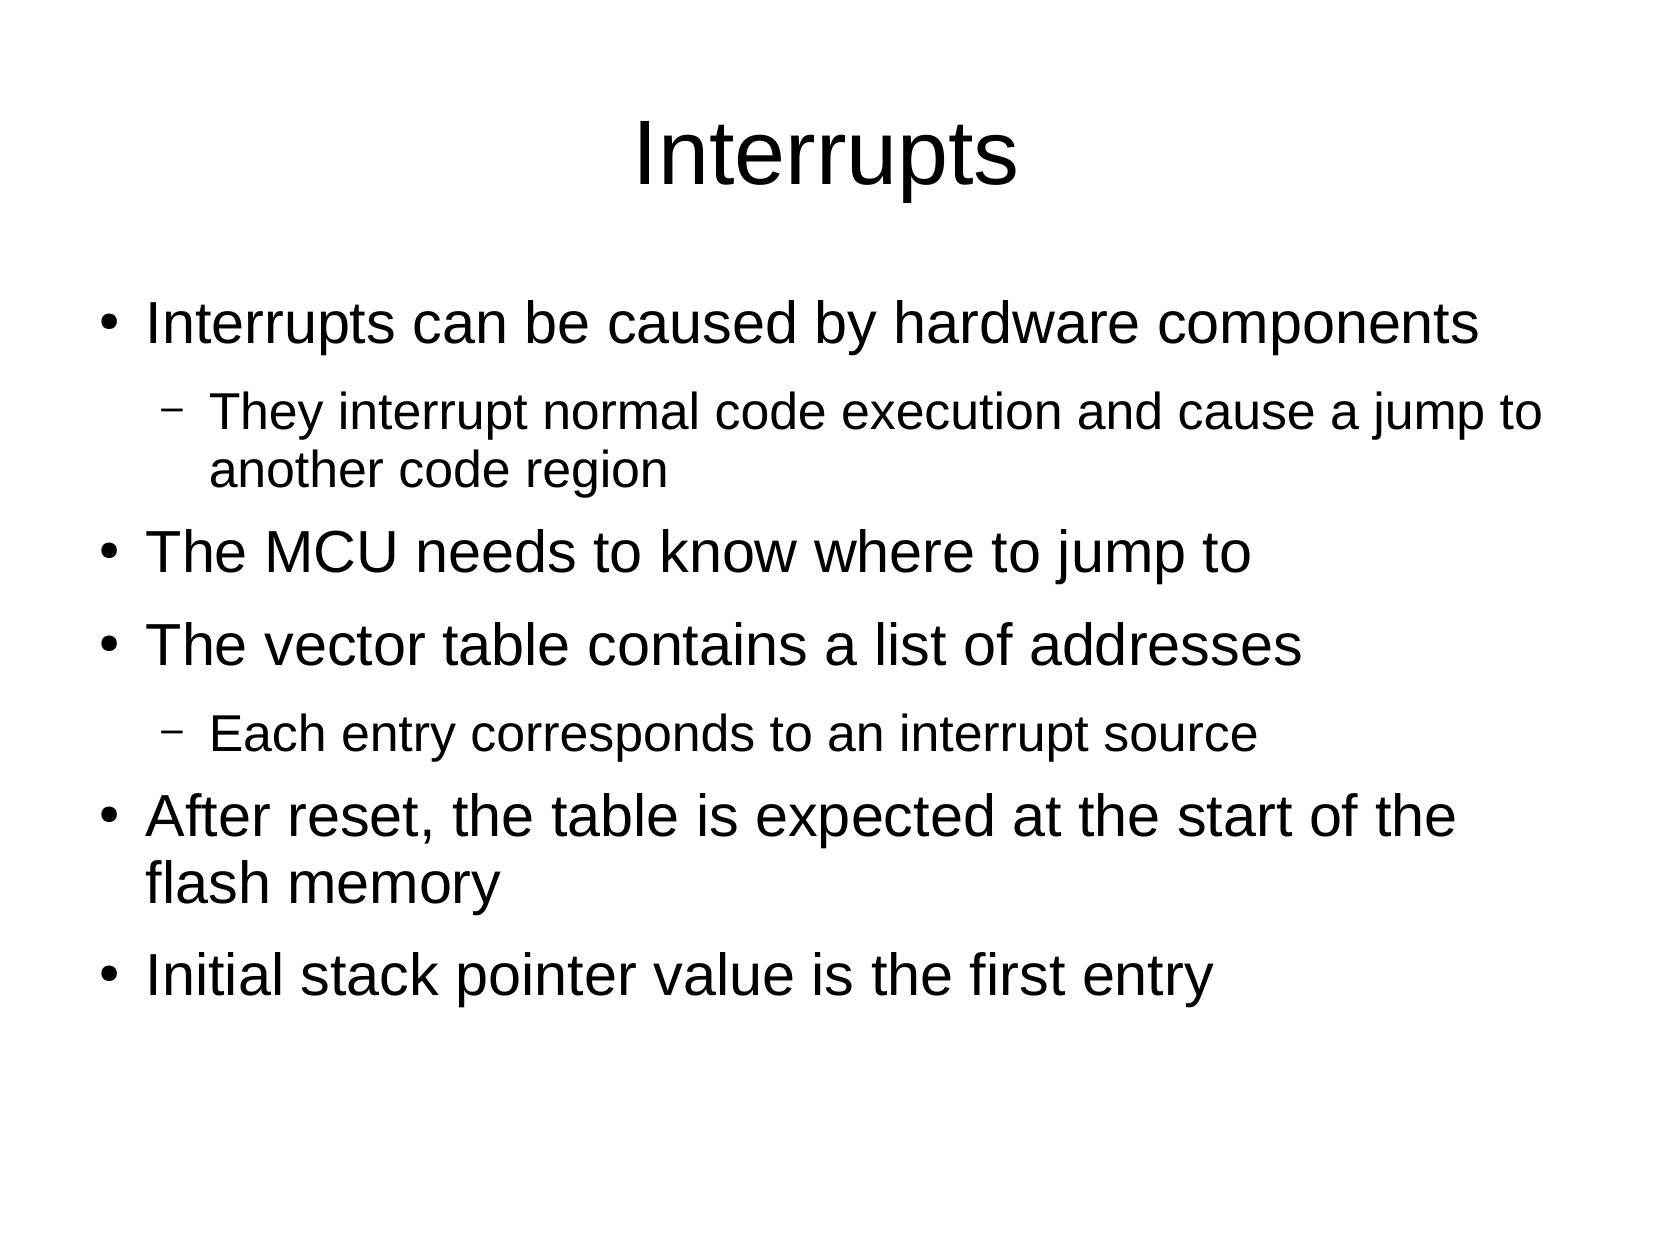

# Interrupts
Interrupts can be caused by hardware components
They interrupt normal code execution and cause a jump to another code region
The MCU needs to know where to jump to
The vector table contains a list of addresses
Each entry corresponds to an interrupt source
After reset, the table is expected at the start of the flash memory
Initial stack pointer value is the first entry